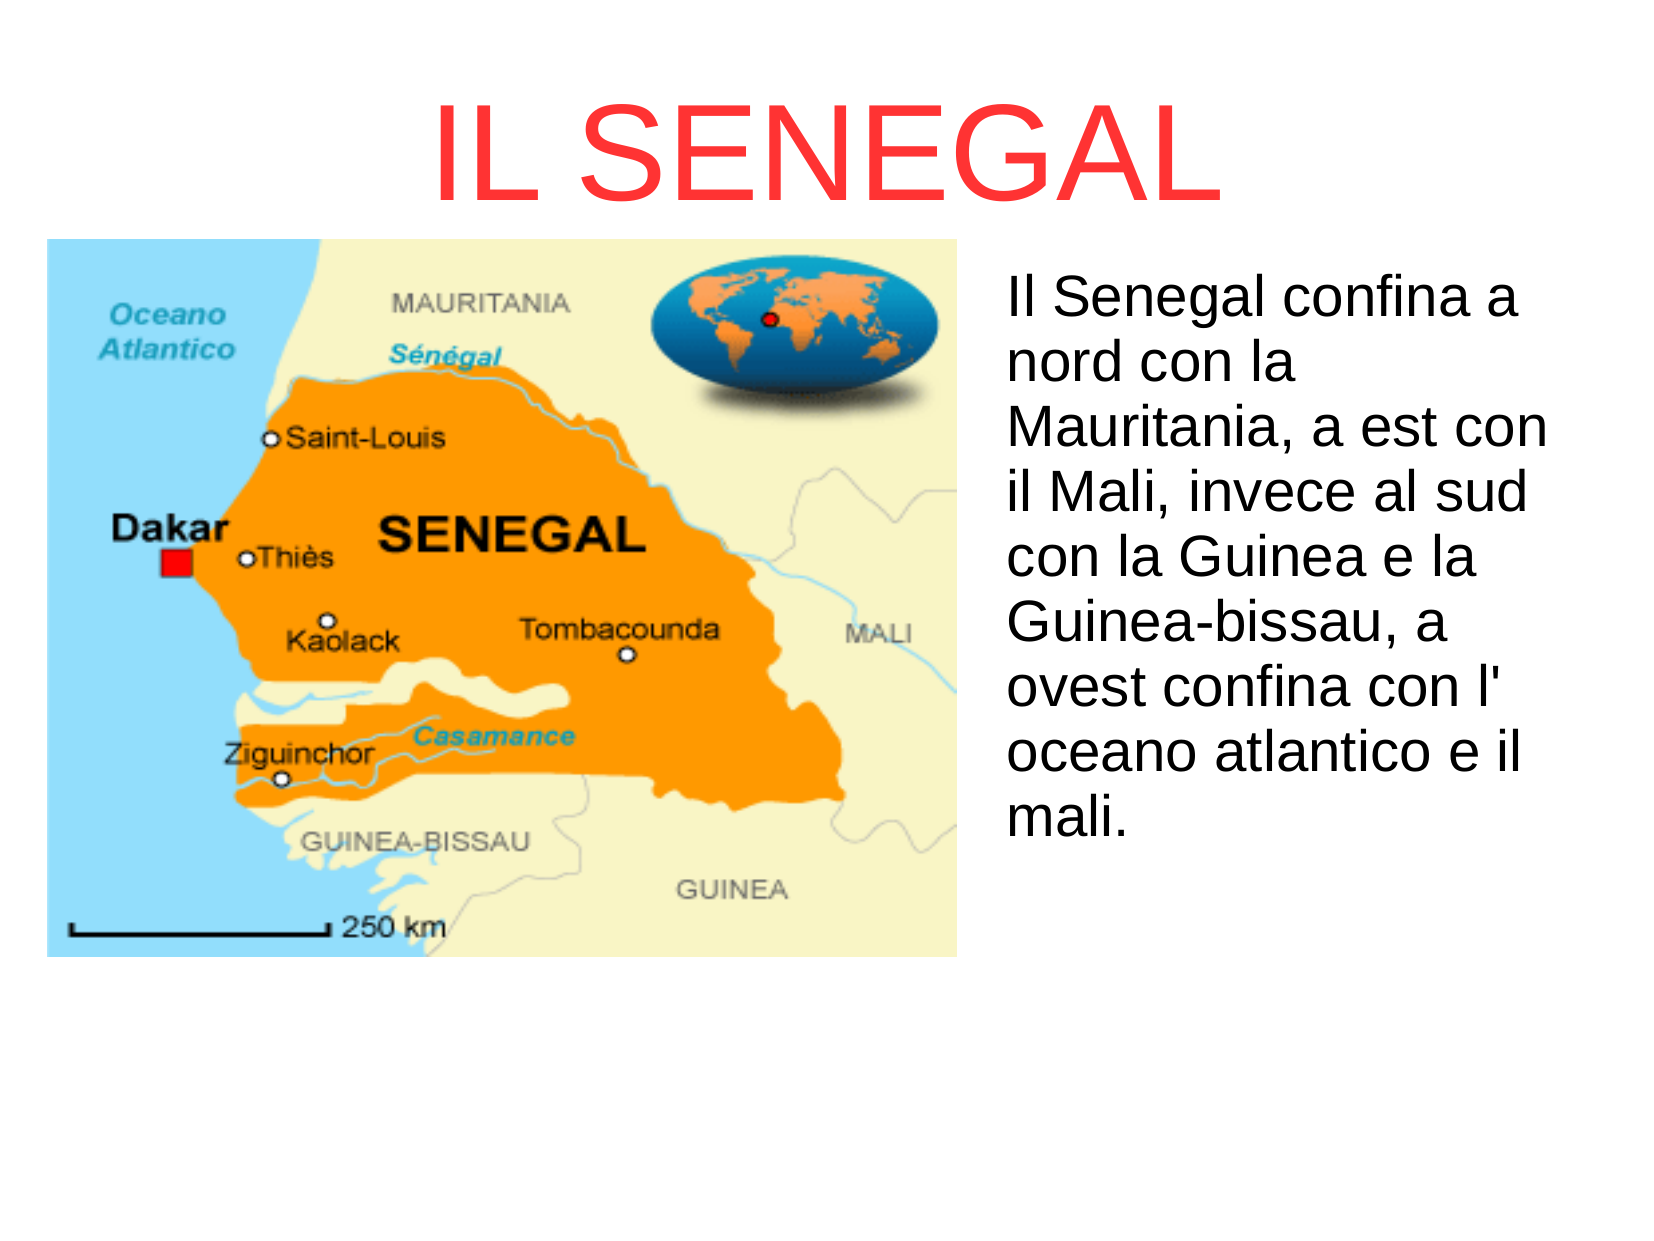

# IL SENEGAL
Il Senegal confina a nord con la Mauritania, a est con il Mali, invece al sud con la Guinea e la Guinea-bissau, a ovest confina con l' oceano atlantico e il mali.